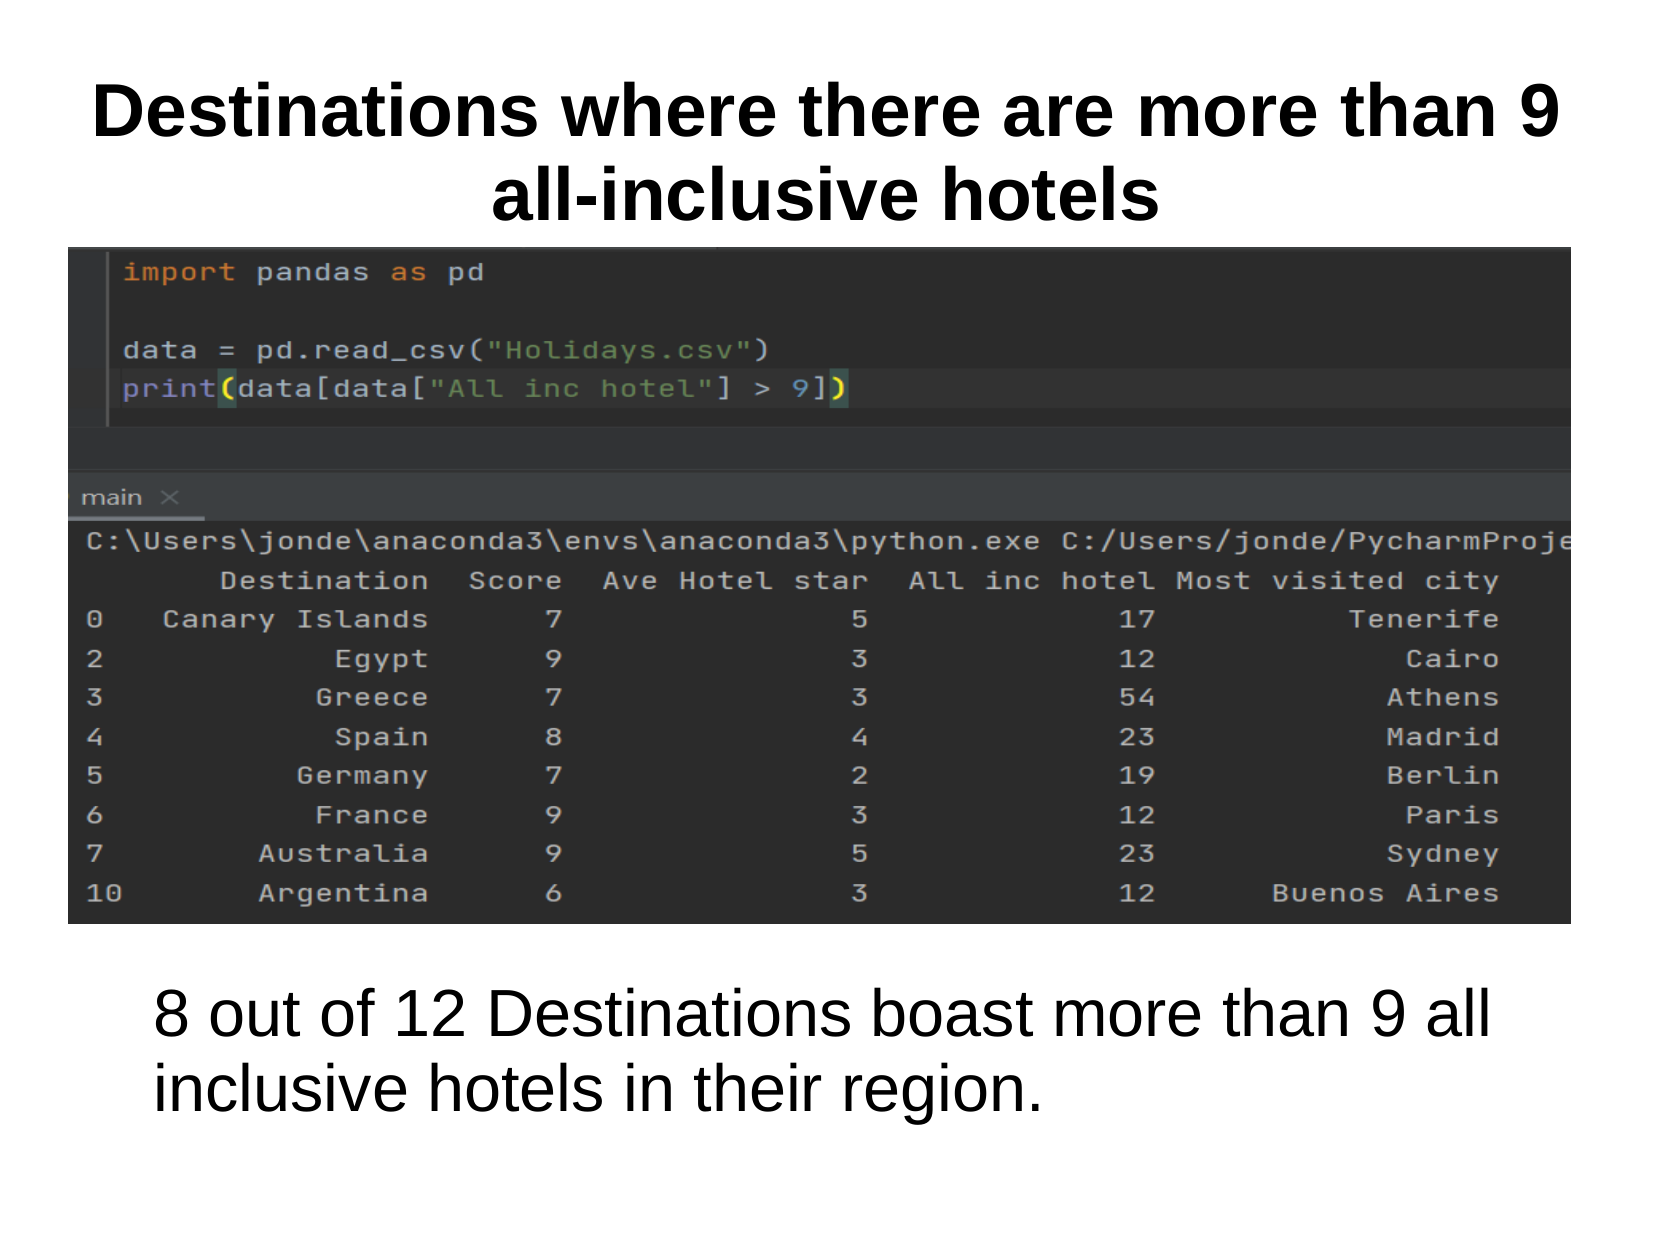

# Destinations where there are more than 9 all-inclusive hotels
8 out of 12 Destinations boast more than 9 all inclusive hotels in their region.